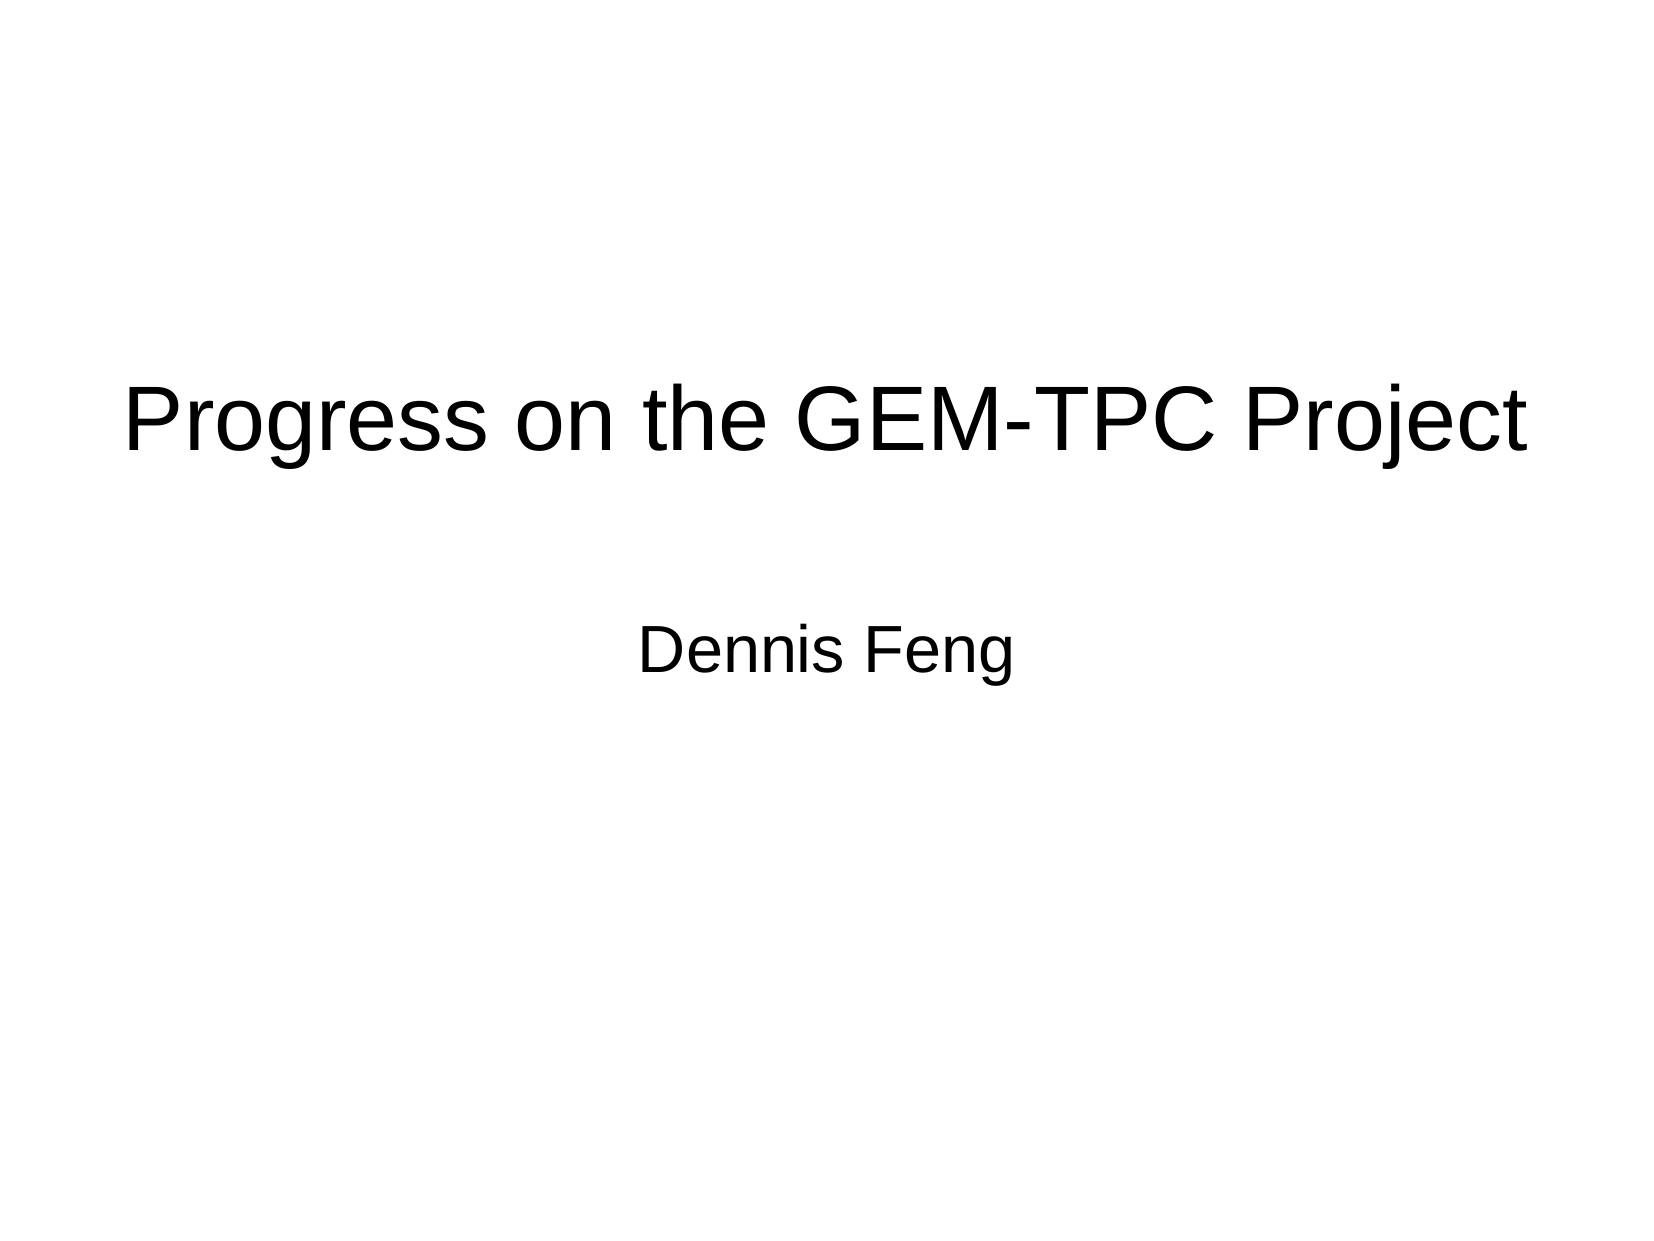

Dennis Feng
# Progress on the GEM-TPC Project